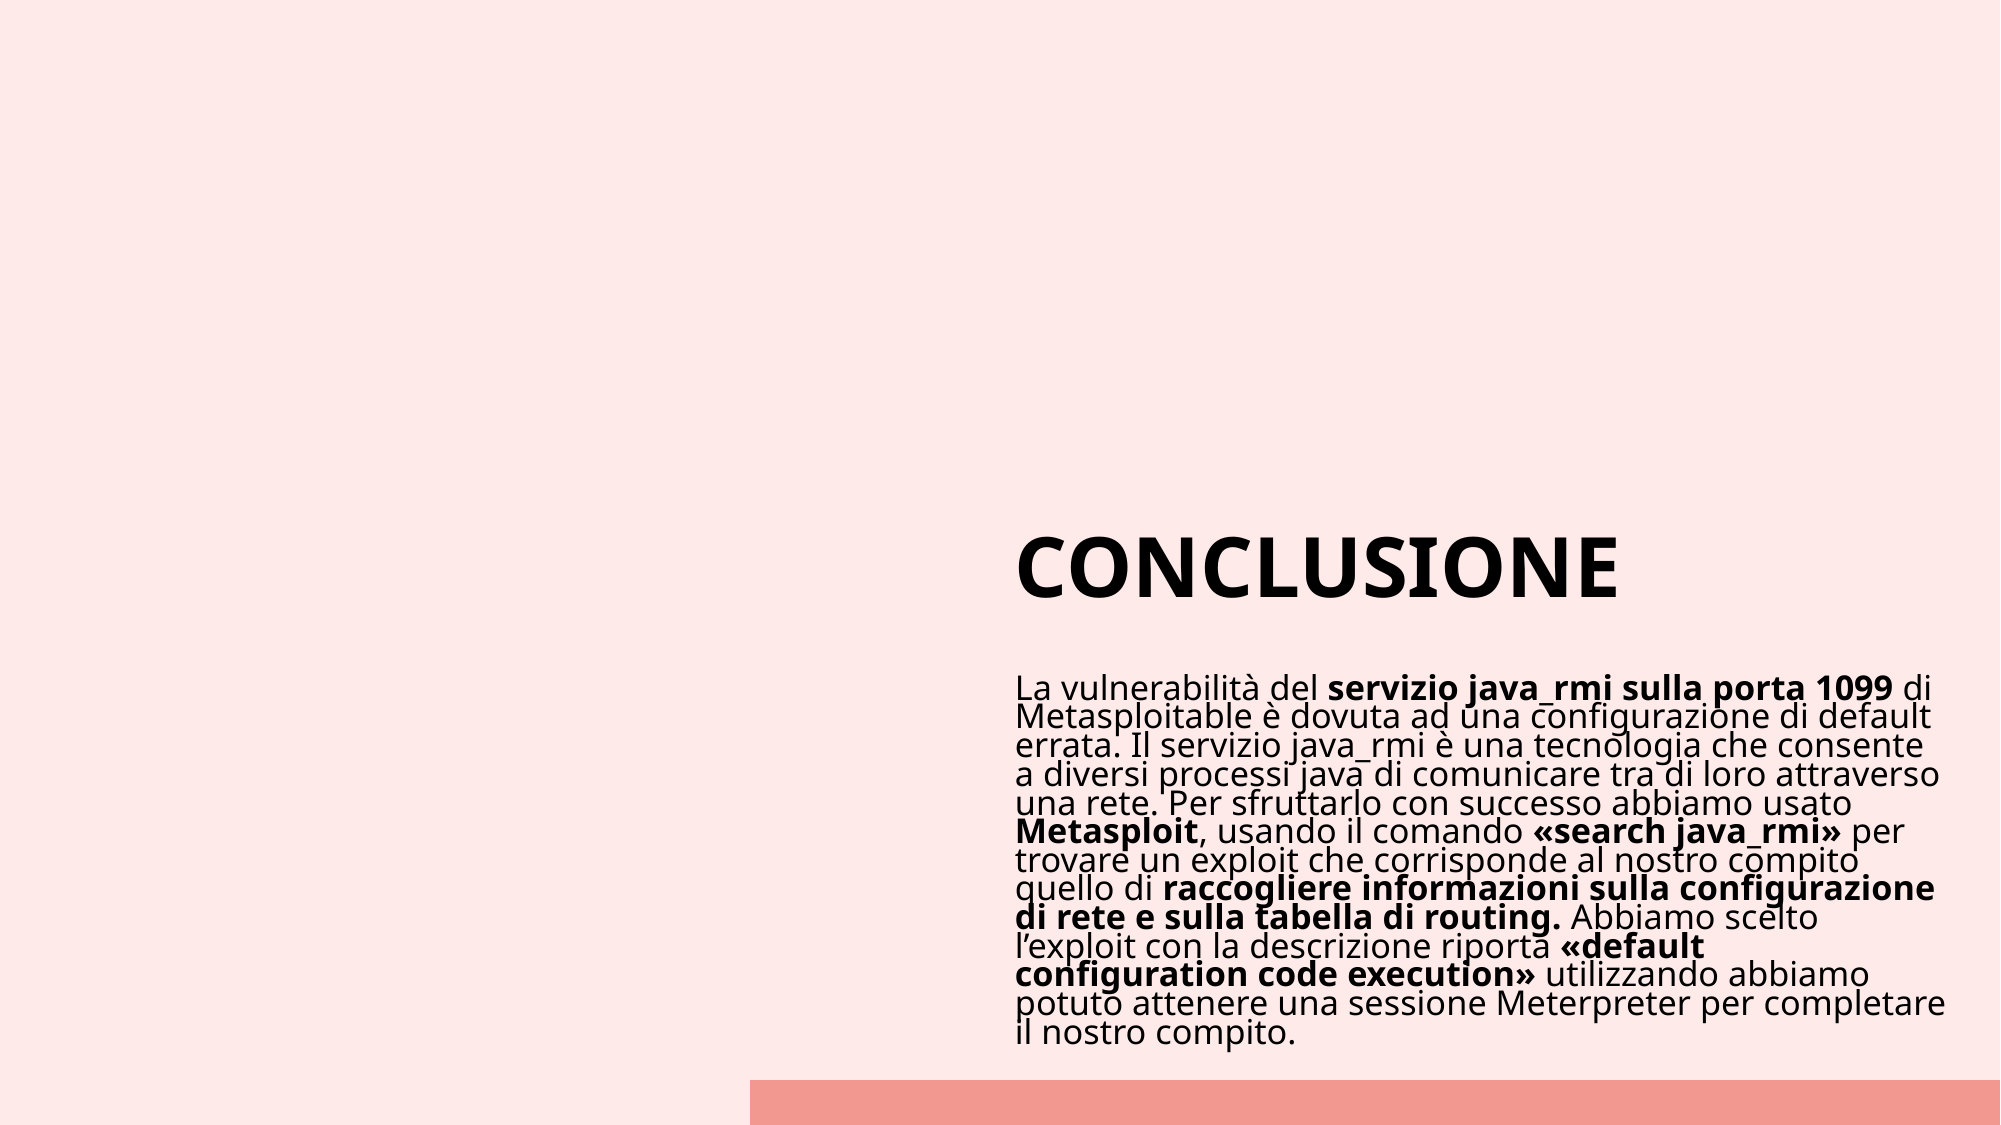

# Conclusione
La vulnerabilità del servizio java_rmi sulla porta 1099 di Metasploitable è dovuta ad una configurazione di default errata. Il servizio java_rmi è una tecnologia che consente a diversi processi java di comunicare tra di loro attraverso una rete. Per sfruttarlo con successo abbiamo usato Metasploit, usando il comando «search java_rmi» per trovare un exploit che corrisponde al nostro compito quello di raccogliere informazioni sulla configurazione di rete e sulla tabella di routing. Abbiamo scelto l’exploit con la descrizione riporta «default configuration code execution» utilizzando abbiamo potuto attenere una sessione Meterpreter per completare il nostro compito.